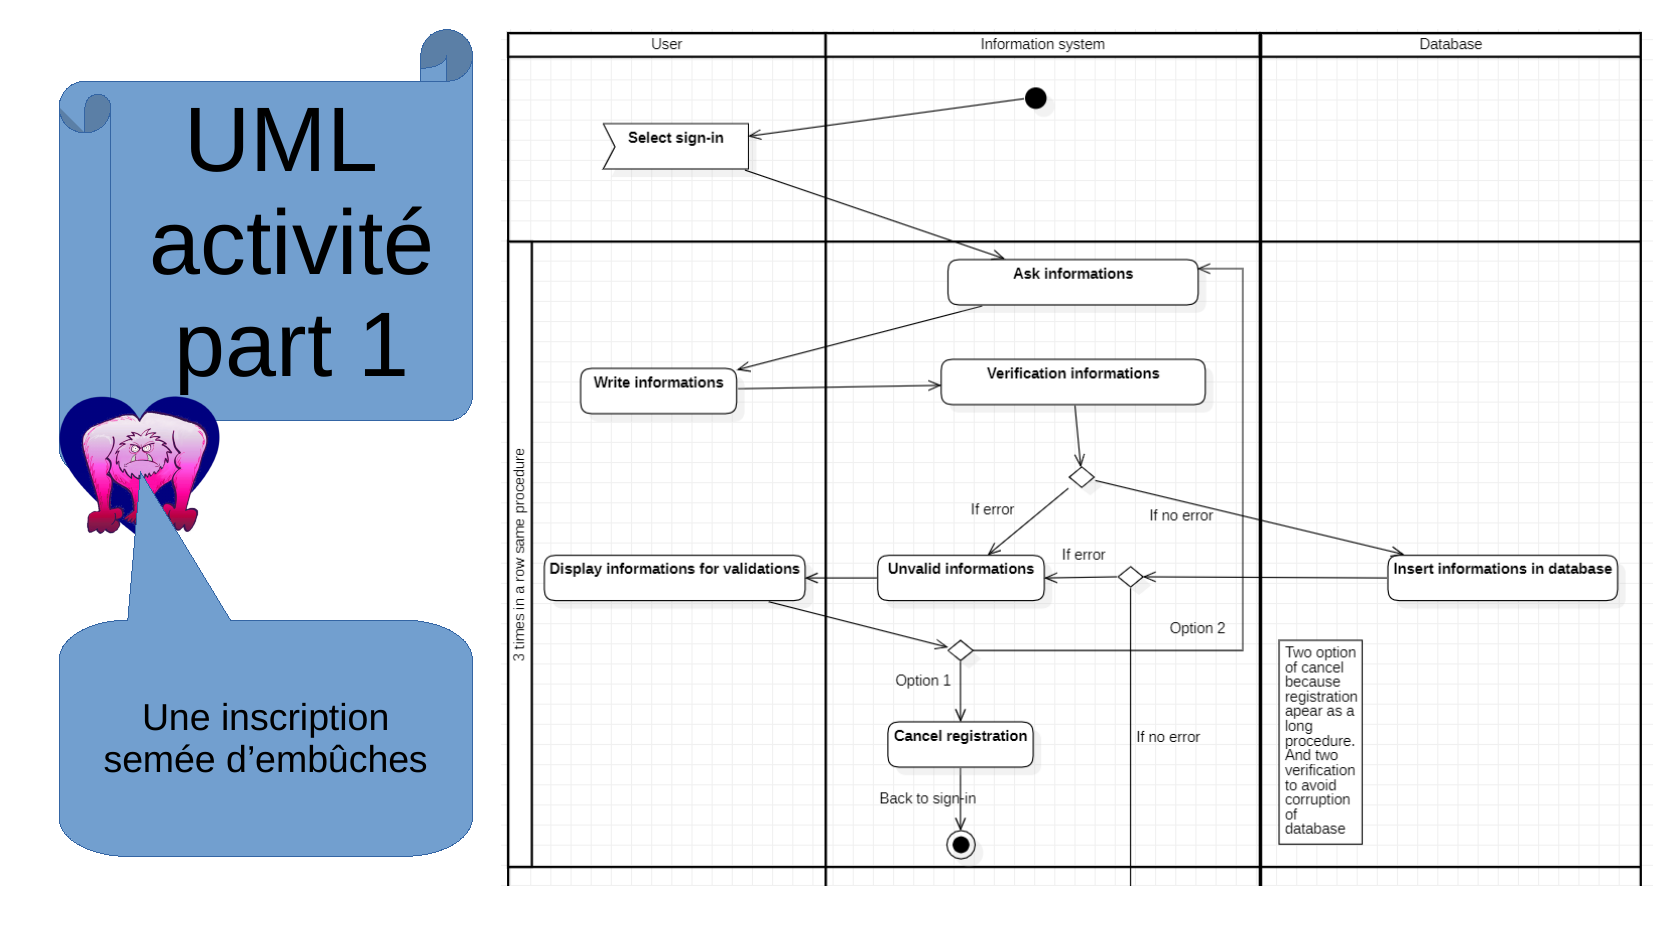

# UML activité part 1
Une inscription semée d’embûches